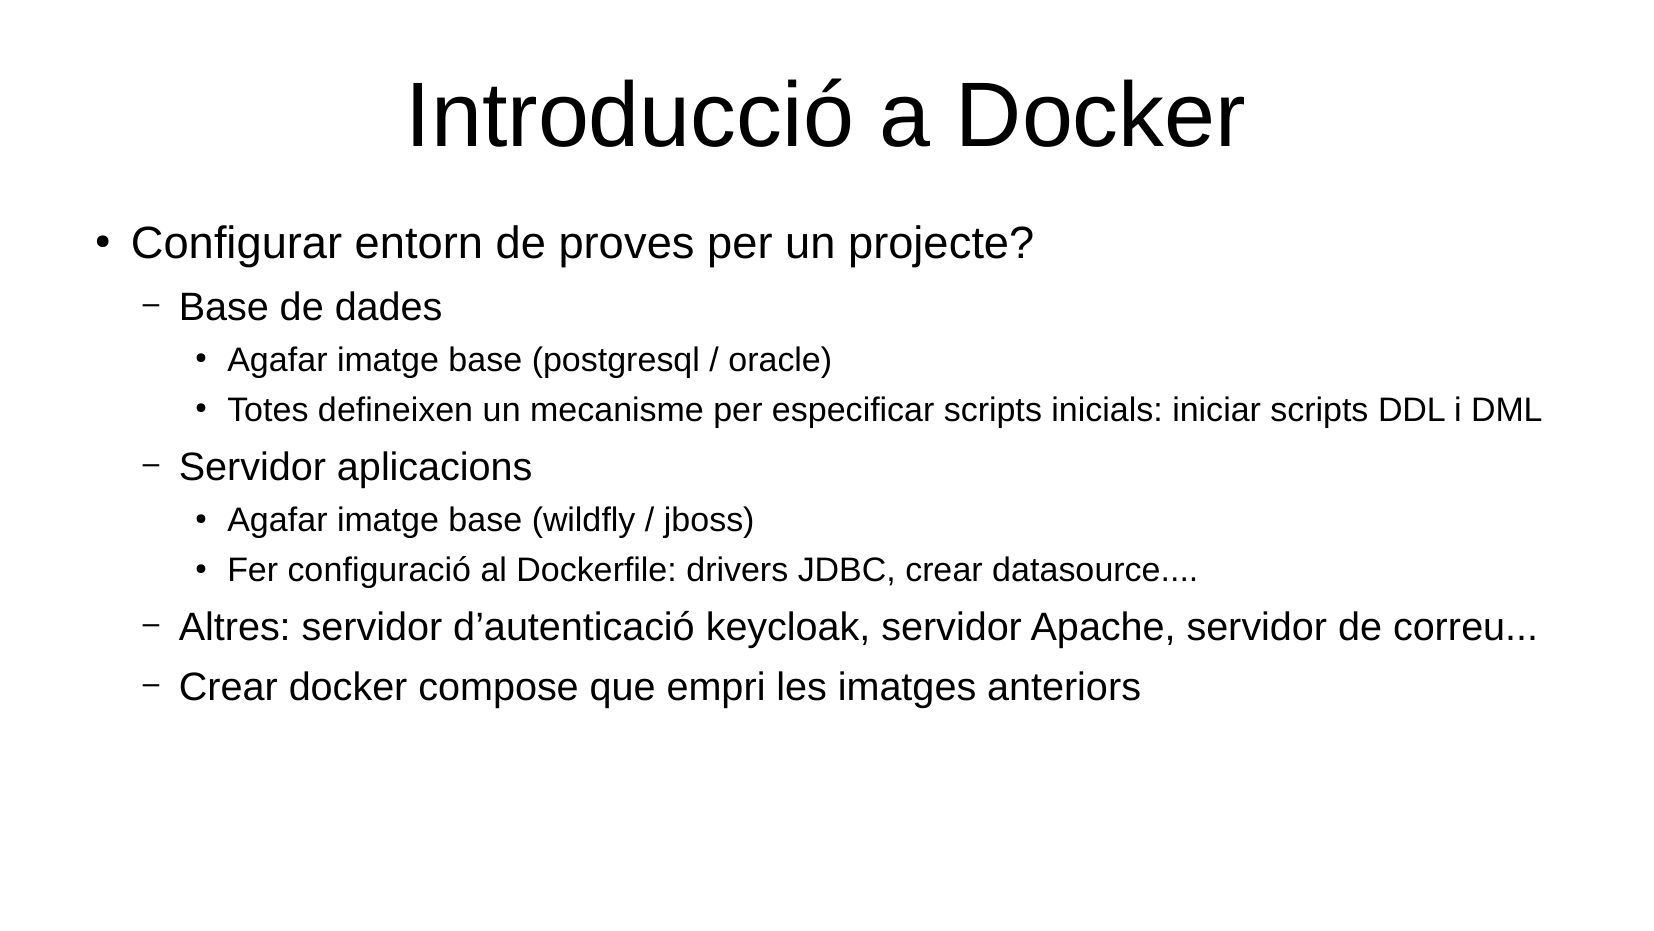

# Introducció a Docker
Configurar entorn de proves per un projecte?
Base de dades
Agafar imatge base (postgresql / oracle)
Totes defineixen un mecanisme per especificar scripts inicials: iniciar scripts DDL i DML
Servidor aplicacions
Agafar imatge base (wildfly / jboss)
Fer configuració al Dockerfile: drivers JDBC, crear datasource....
Altres: servidor d’autenticació keycloak, servidor Apache, servidor de correu...
Crear docker compose que empri les imatges anteriors